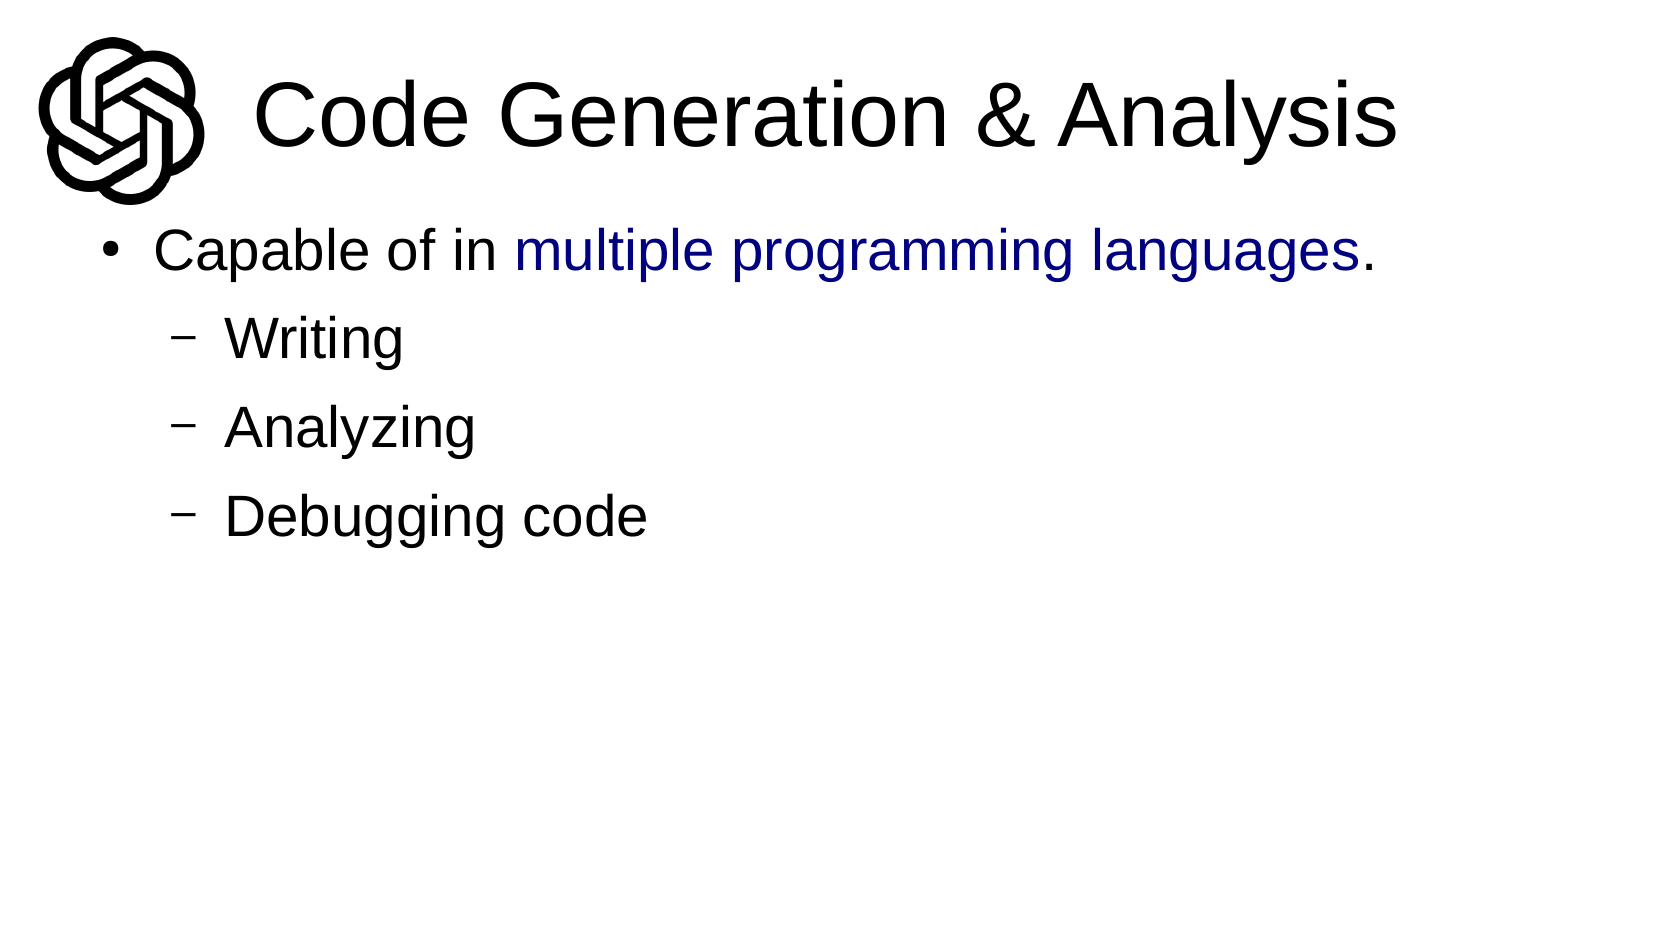

# Code Generation & Analysis
Capable of in multiple programming languages.
Writing
Analyzing
Debugging code